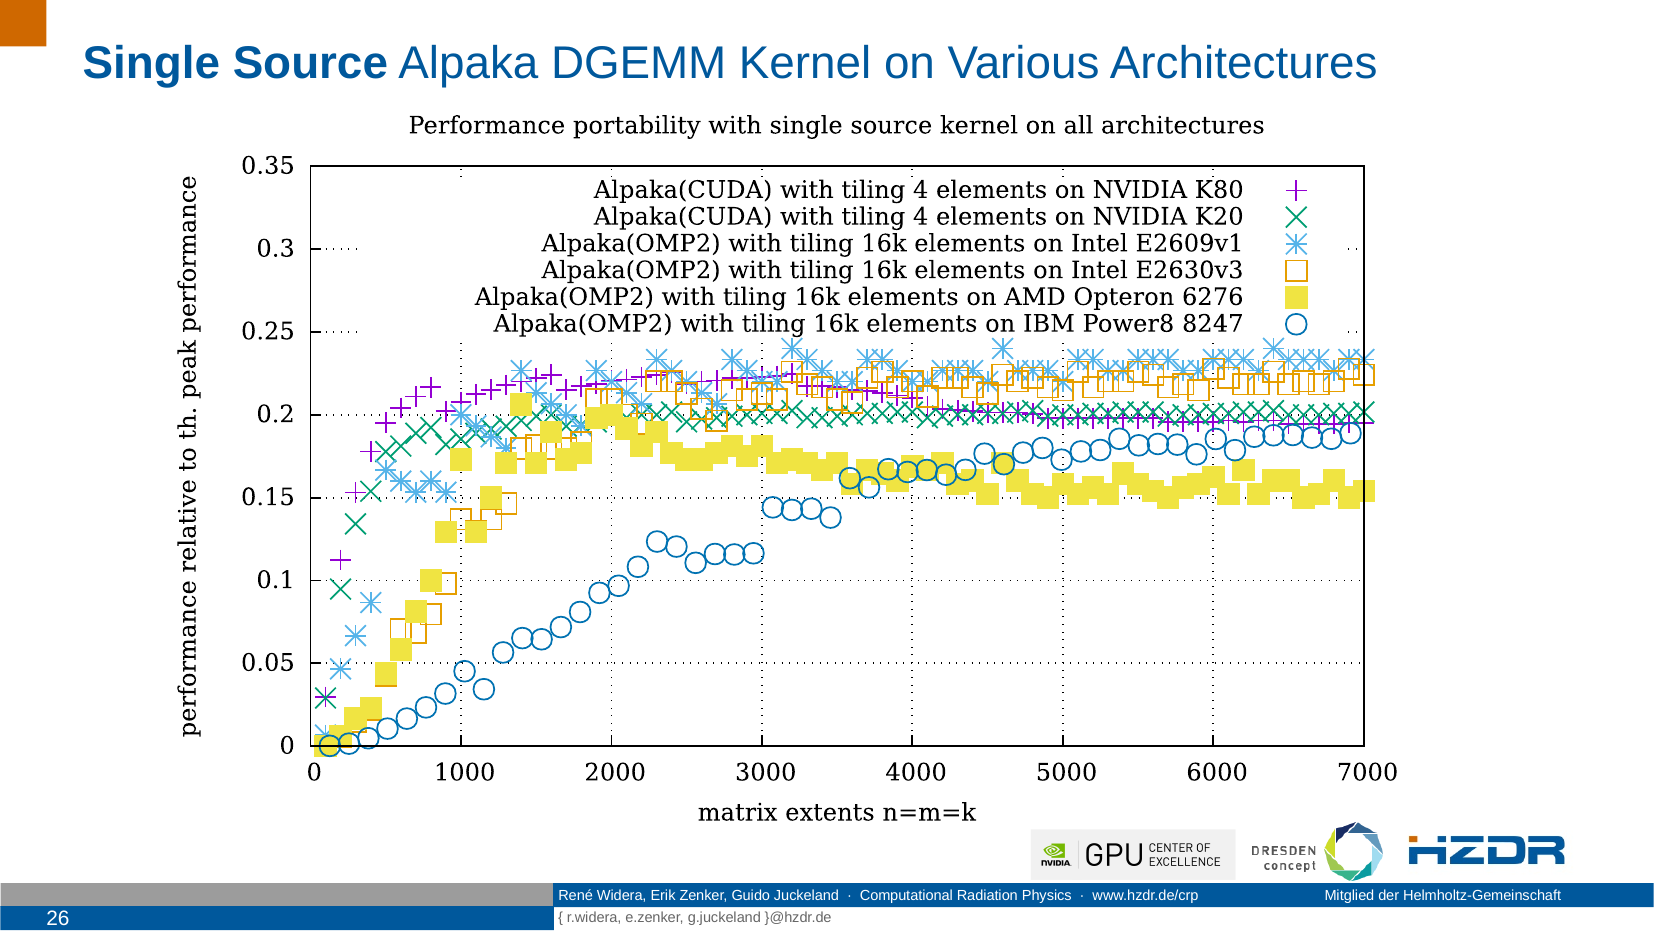

# Single Source Alpaka DGEMM Kernel on Various Architectures